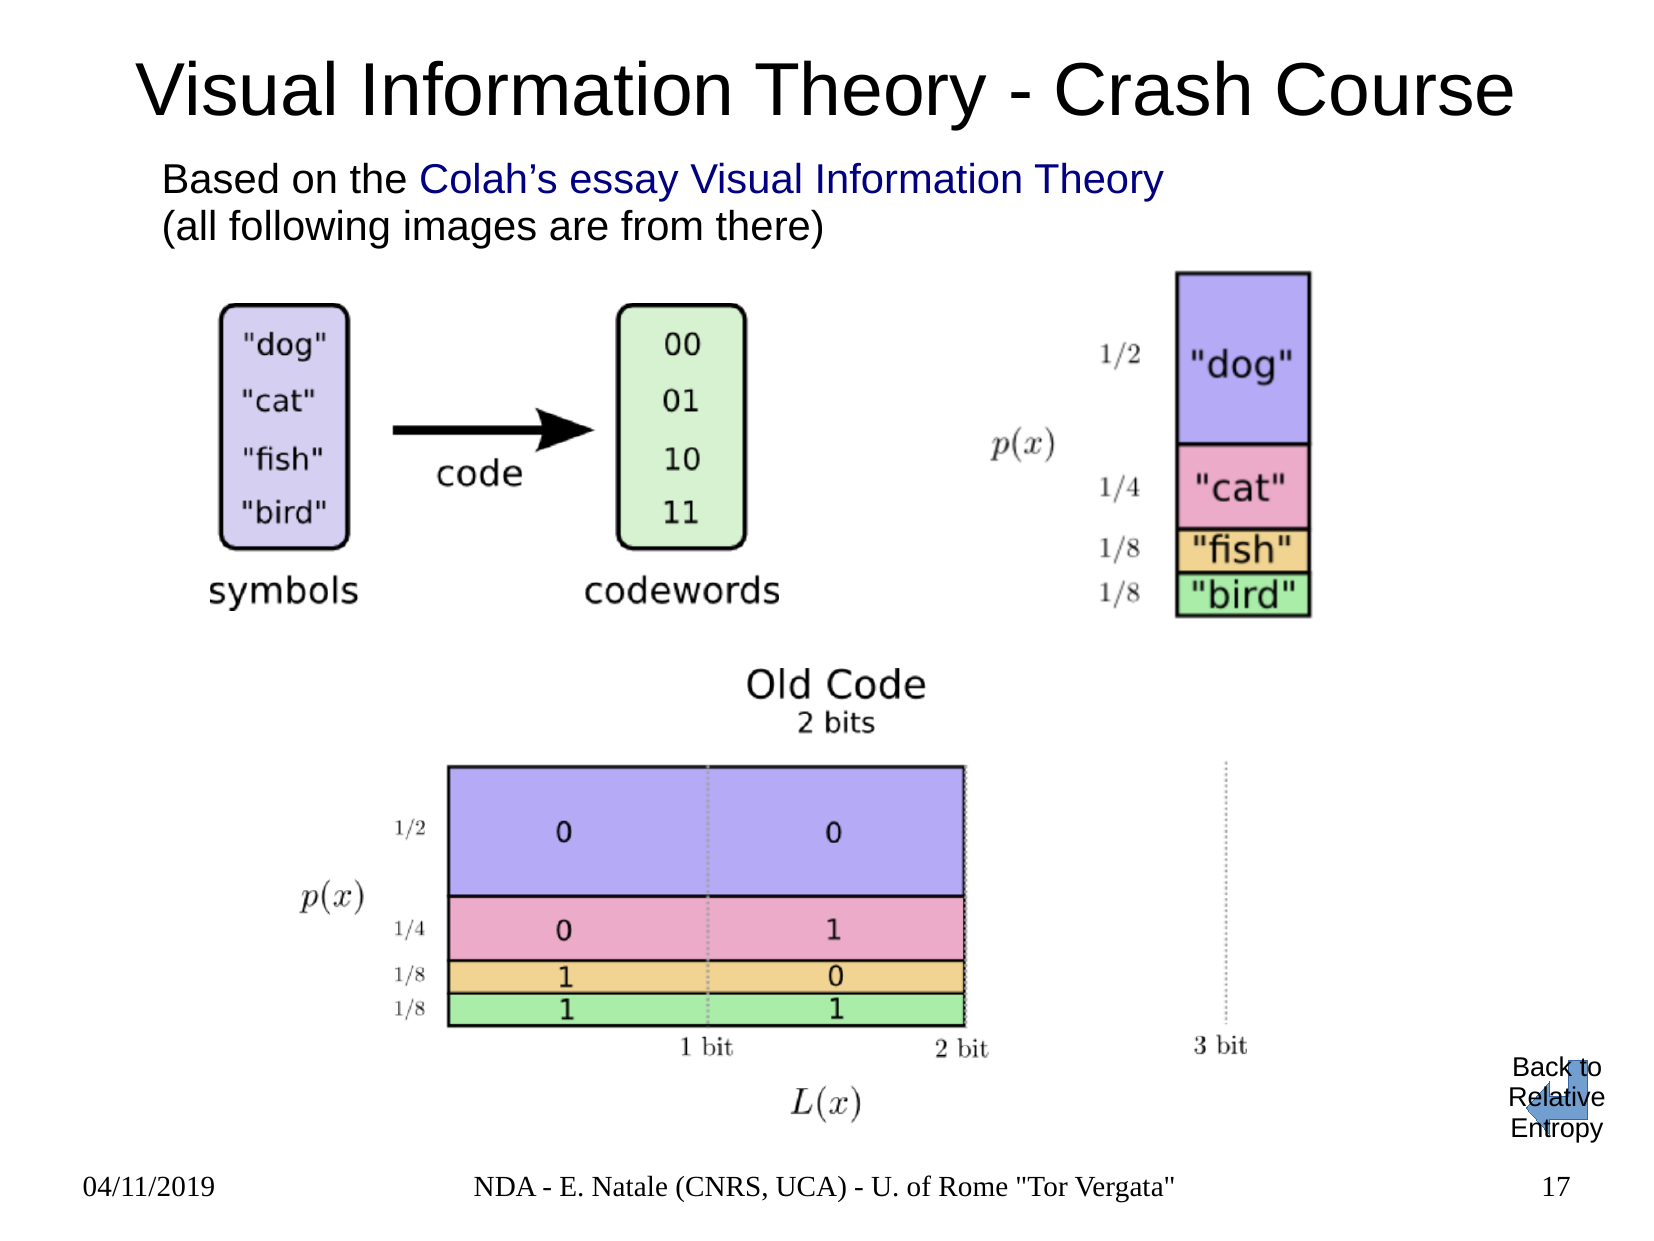

# Visual Information Theory - Crash Course
Based on the Colah’s essay Visual Information Theory
(all following images are from there)
Back to
Relative
Entropy
04/11/2019
NDA - E. Natale (CNRS, UCA) - U. of Rome "Tor Vergata"
17